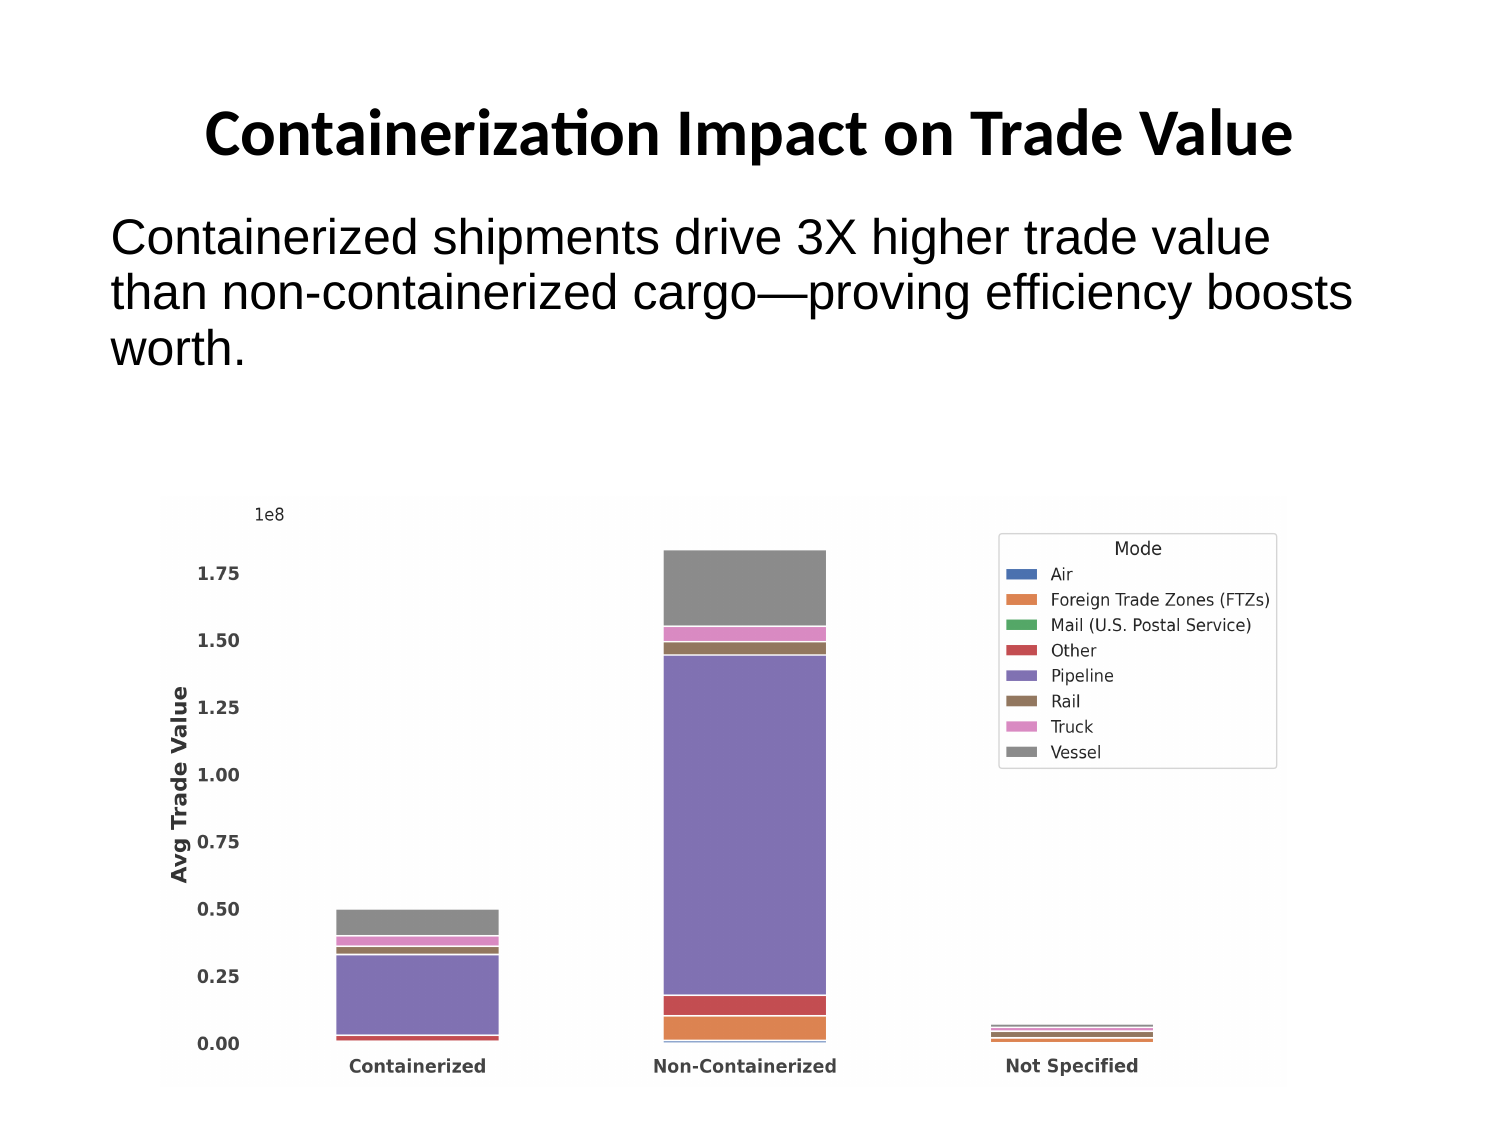

# Containerization Impact on Trade Value
Containerized shipments drive 3X higher trade value than non-containerized cargo—proving efficiency boosts worth.